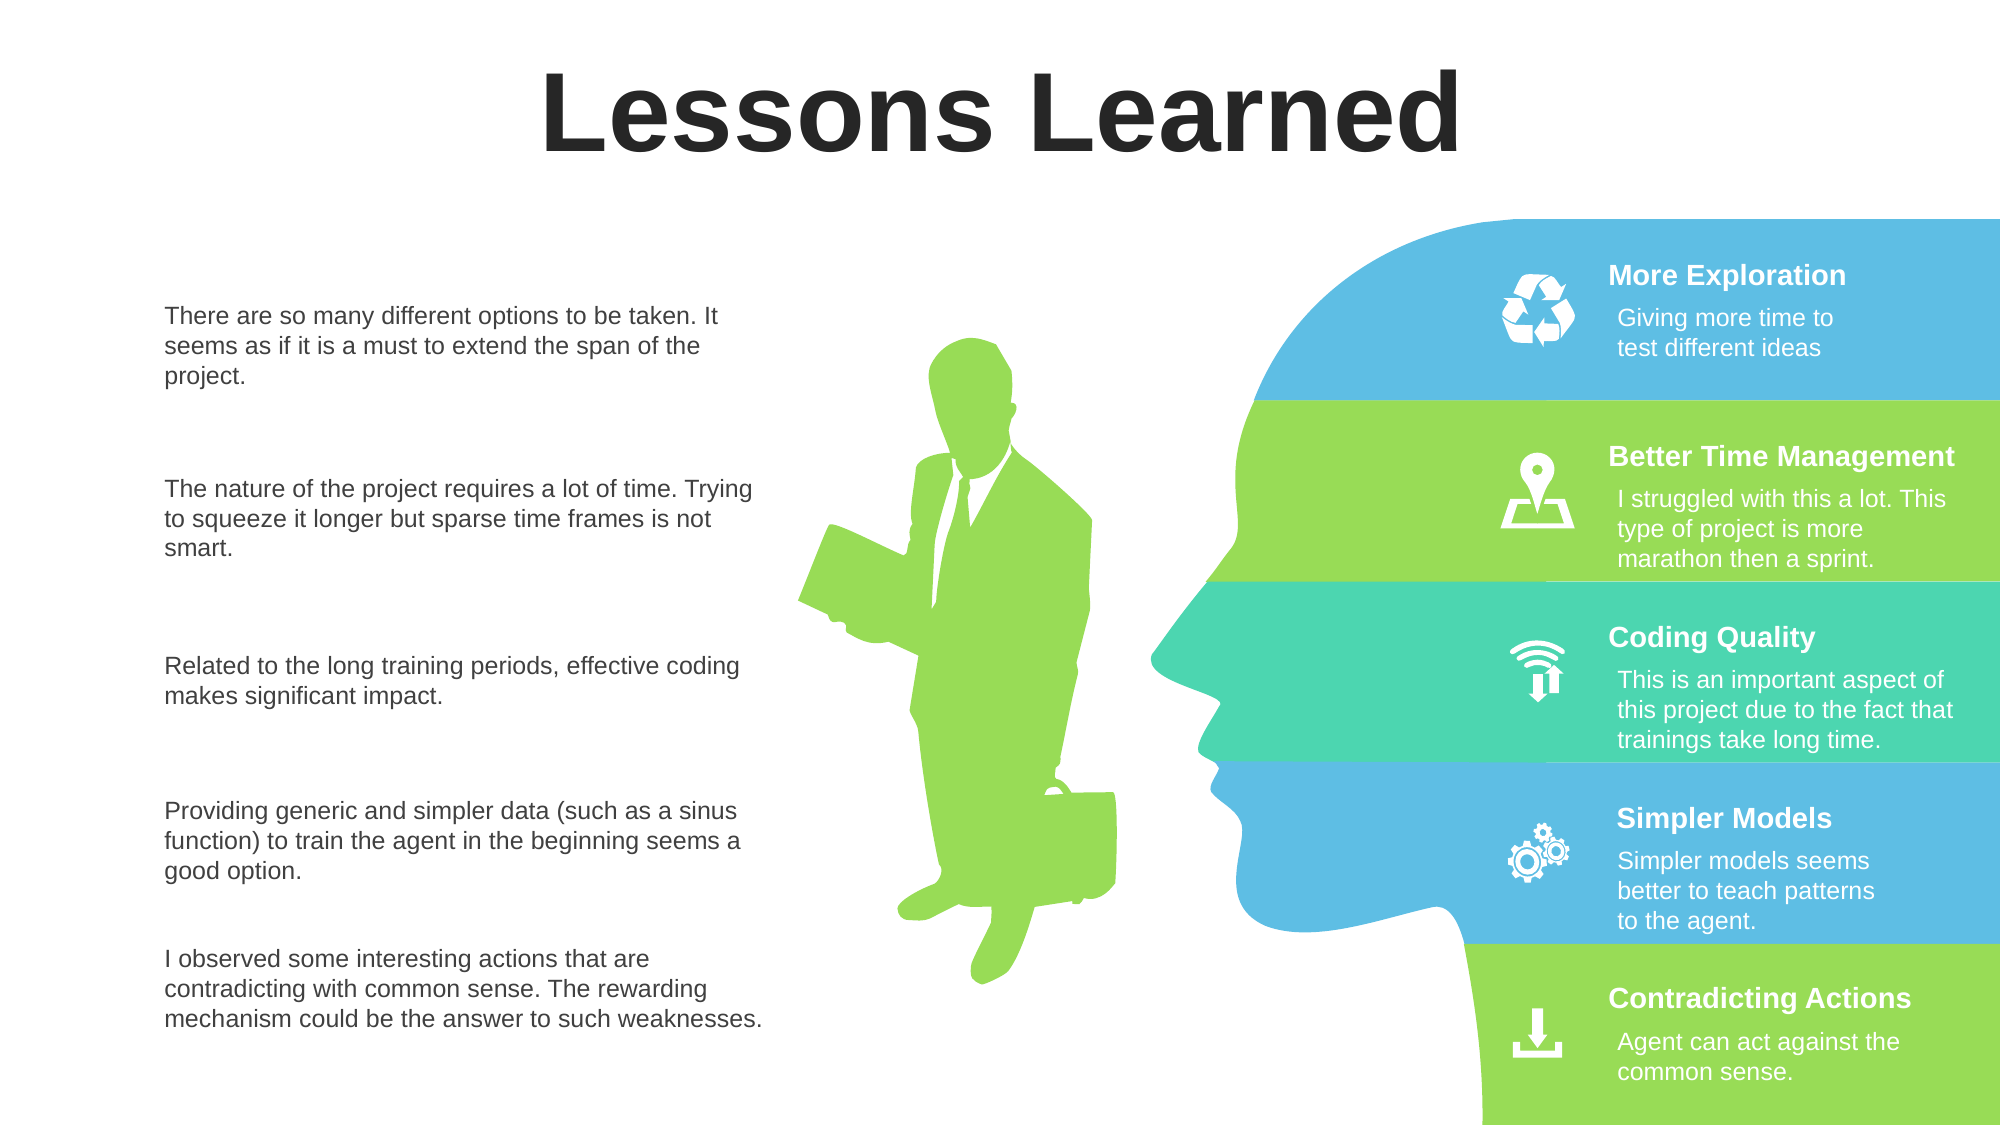

# Lessons Learned
More Exploration
Giving more time to test different ideas
There are so many different options to be taken. It seems as if it is a must to extend the span of the project.
Better Time Management
I struggled with this a lot. This type of project is more marathon then a sprint.
The nature of the project requires a lot of time. Trying to squeeze it longer but sparse time frames is not smart.
Coding Quality
This is an important aspect of this project due to the fact that trainings take long time.
Related to the long training periods, effective coding makes significant impact.
Providing generic and simpler data (such as a sinus function) to train the agent in the beginning seems a good option.
 Simpler Models
Simpler models seems better to teach patterns to the agent.
I observed some interesting actions that are contradicting with common sense. The rewarding mechanism could be the answer to such weaknesses.
Contradicting Actions
Agent can act against the common sense.